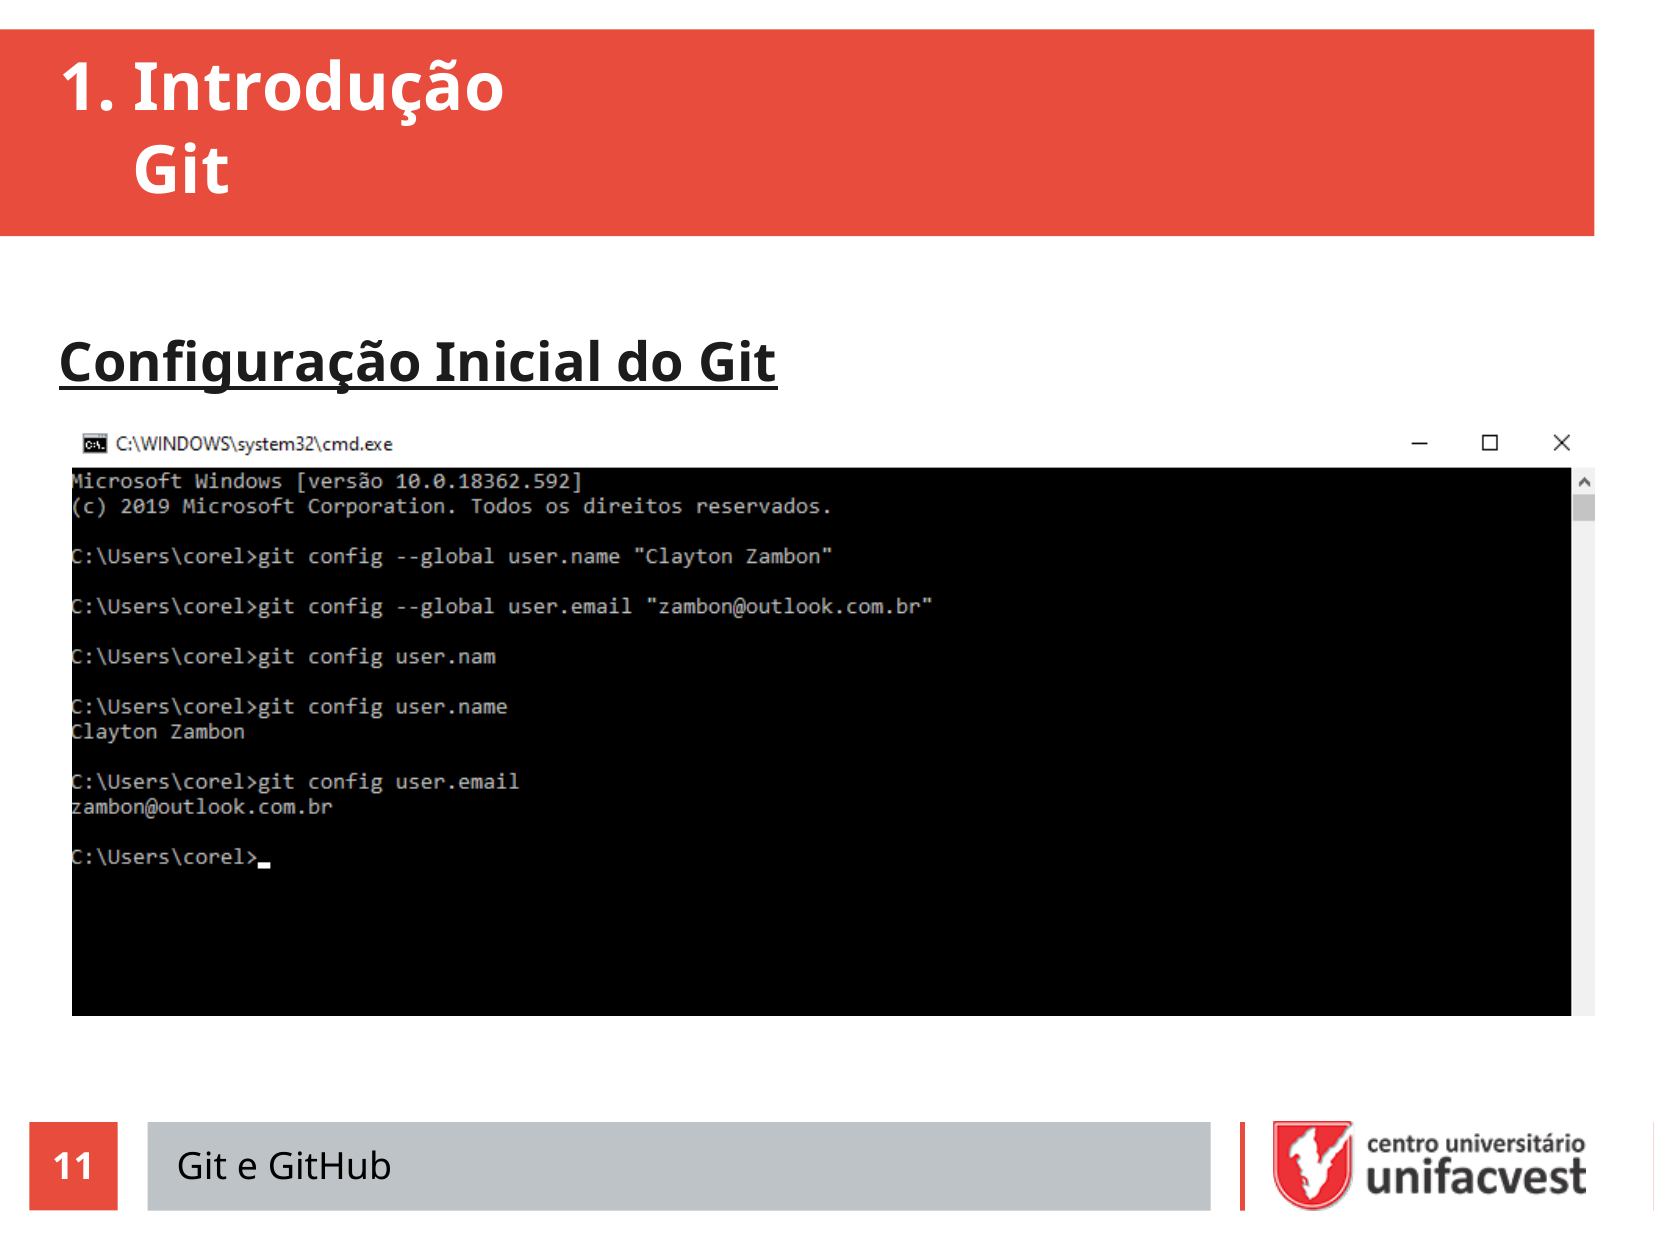

# 1. Introdução Git
Configuração Inicial do Git
11
Git e GitHub